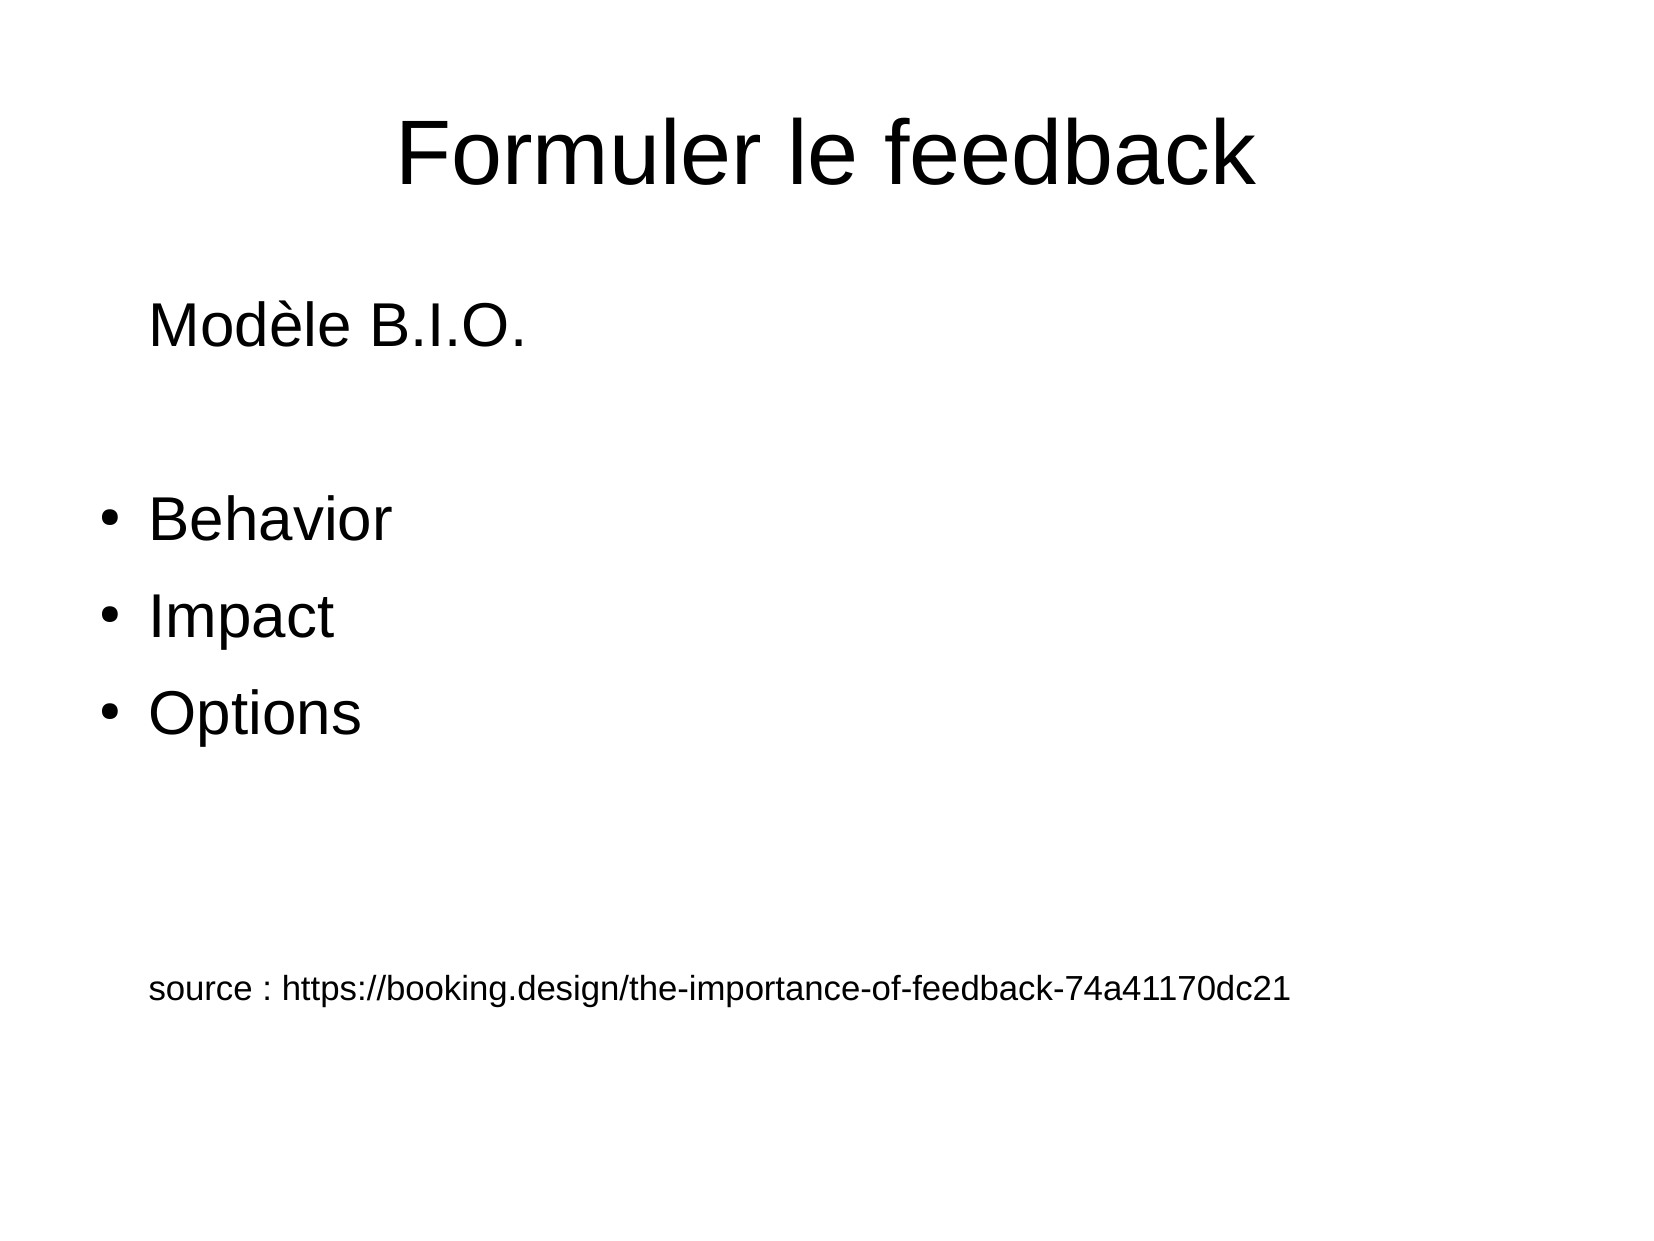

# Formuler le feedback
Modèle B.I.O.
Behavior
Impact
Options
source : https://booking.design/the-importance-of-feedback-74a41170dc21